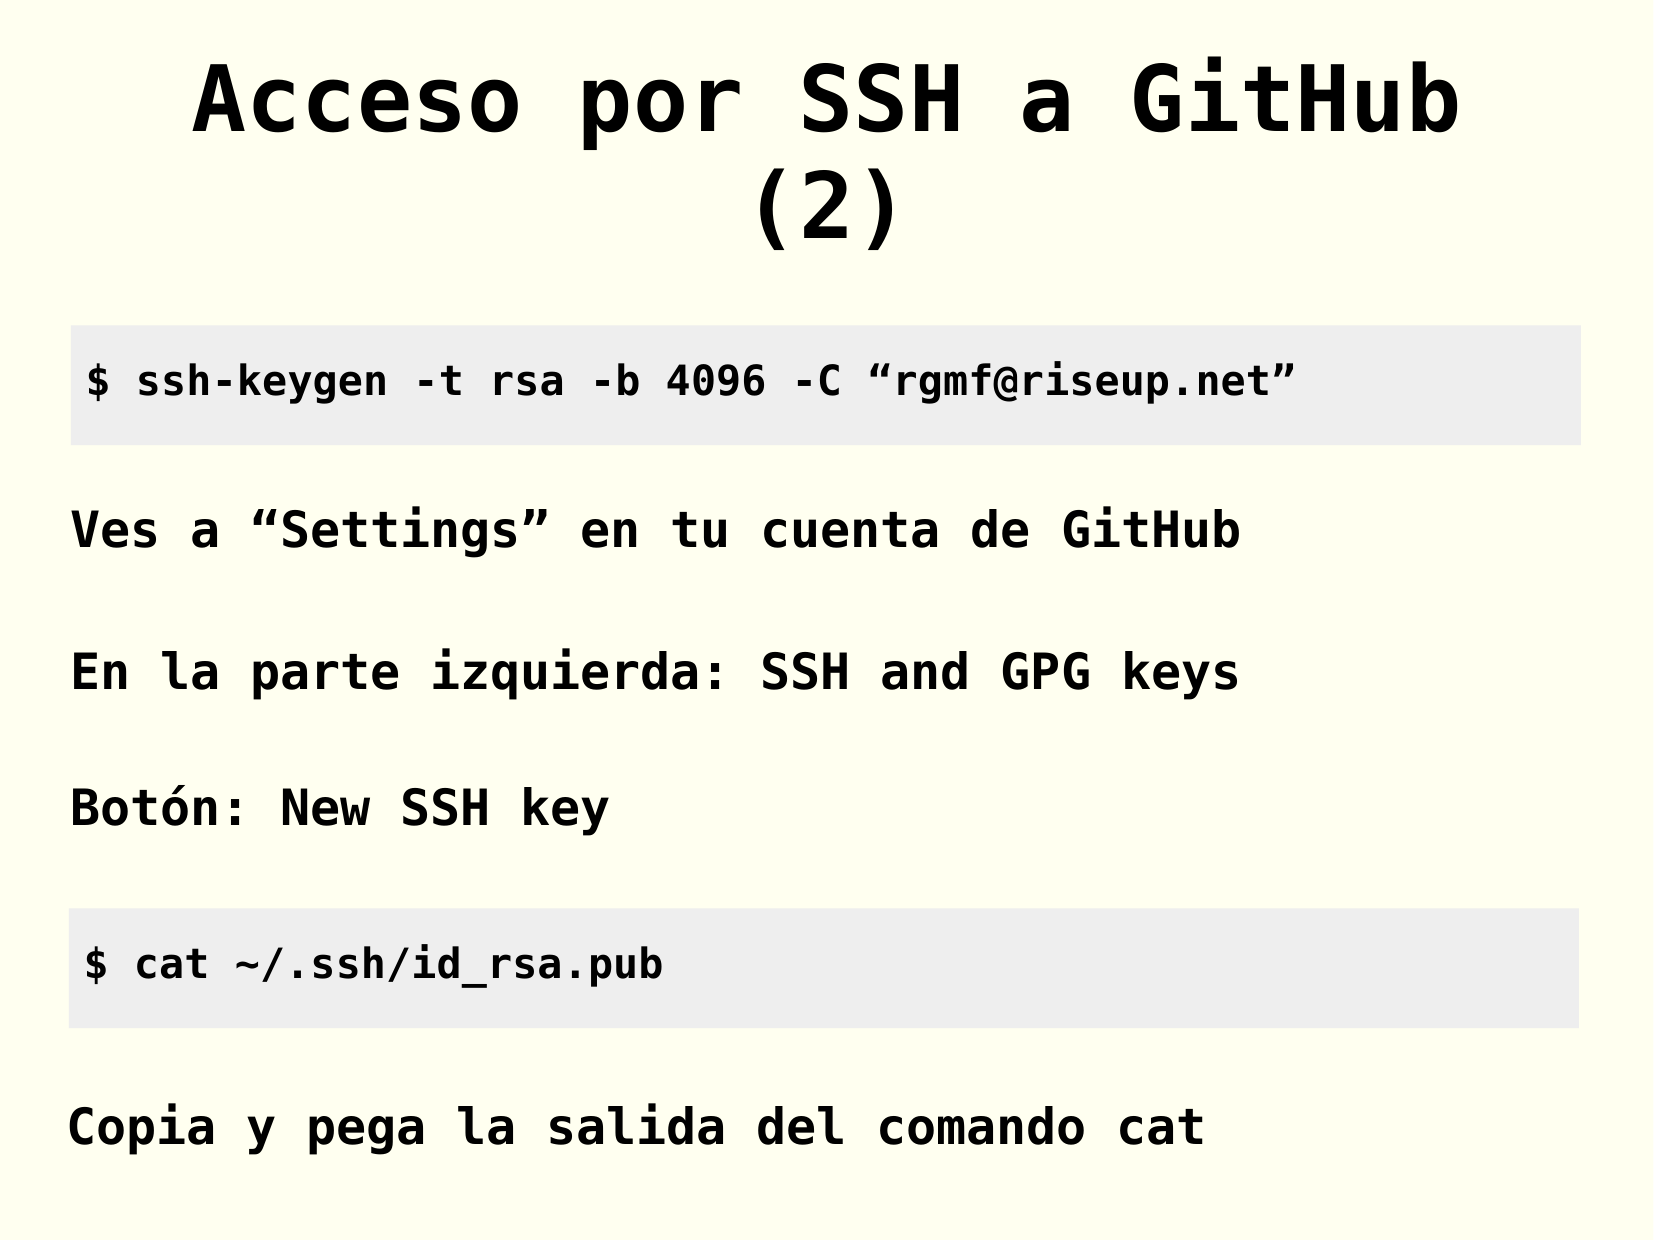

# Acceso por SSH a GitHub (2)
$ ssh-keygen -t rsa -b 4096 -C “rgmf@riseup.net”
Ves a “Settings” en tu cuenta de GitHub
En la parte izquierda: SSH and GPG keys
Botón: New SSH key
$ cat ~/.ssh/id_rsa.pub
Copia y pega la salida del comando cat